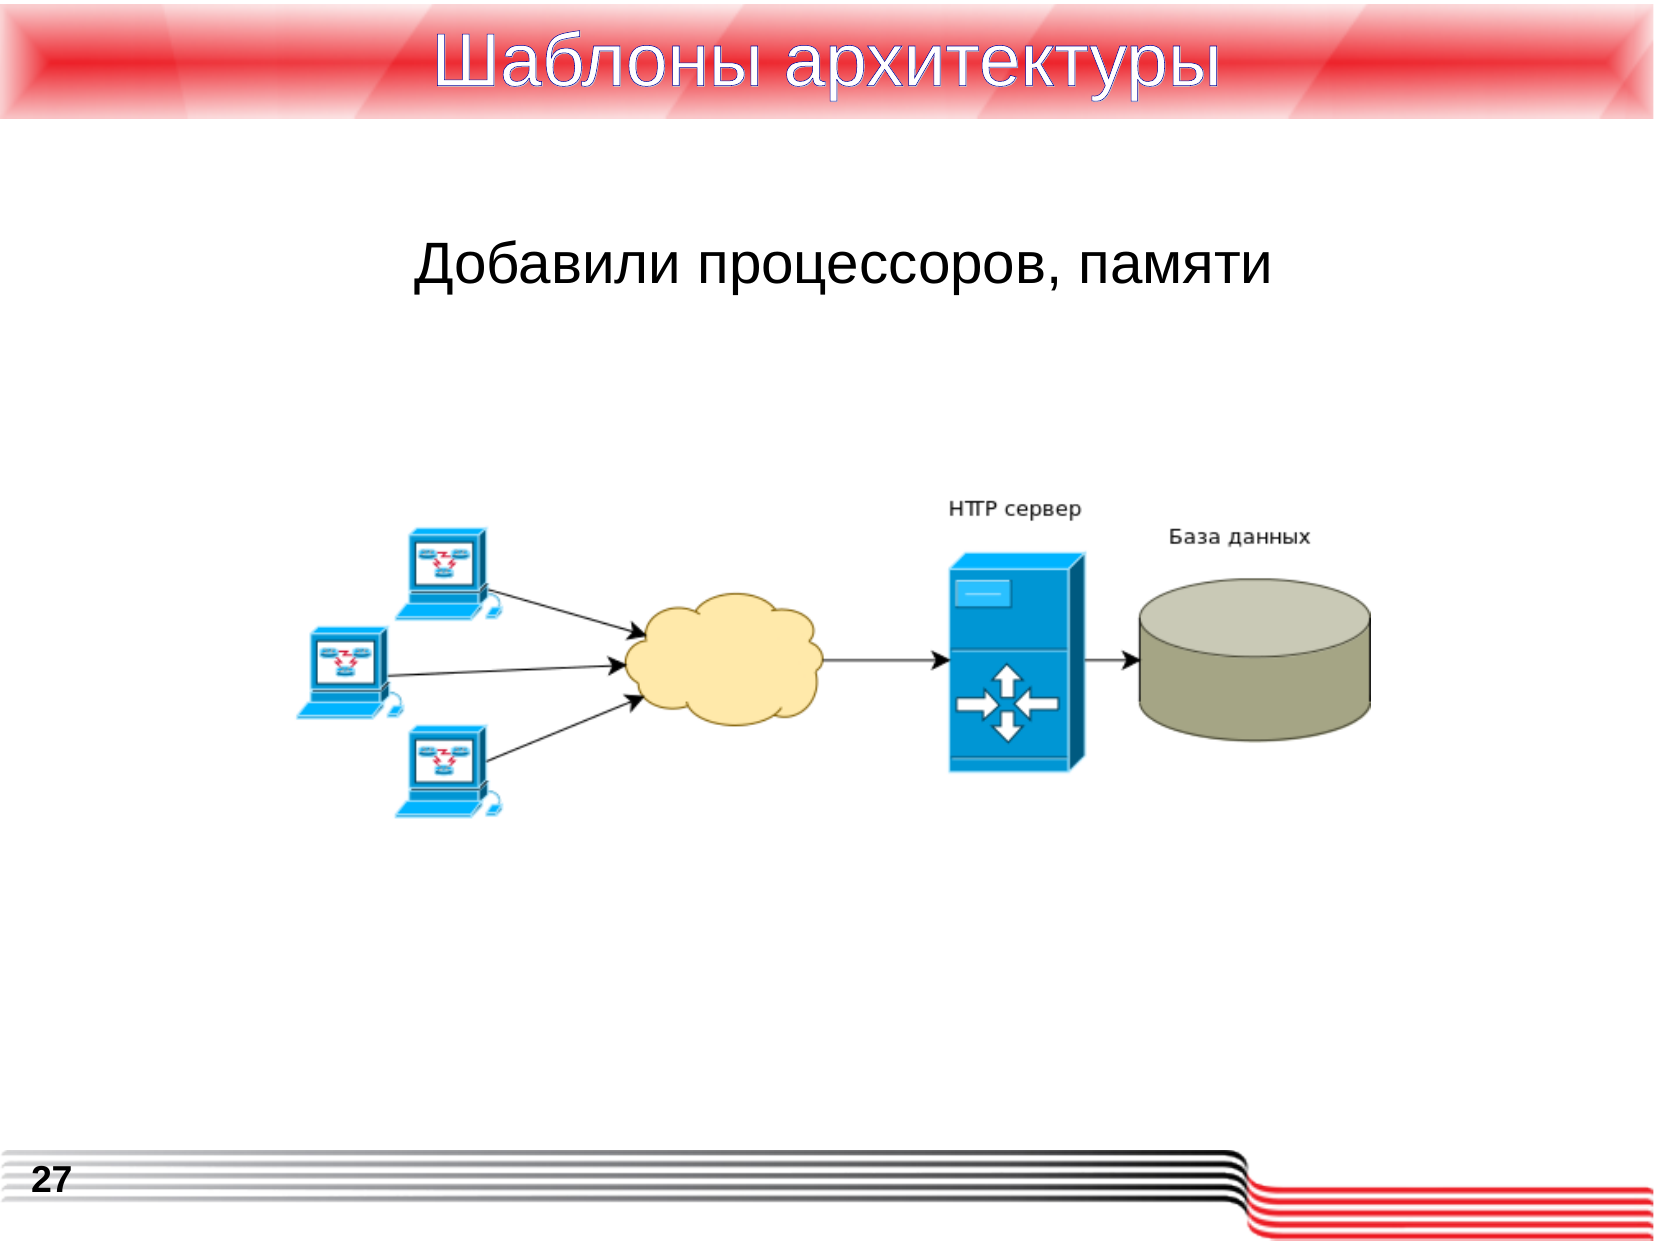

# Шаблоны архитектуры
Добавили процессоров, памяти
27